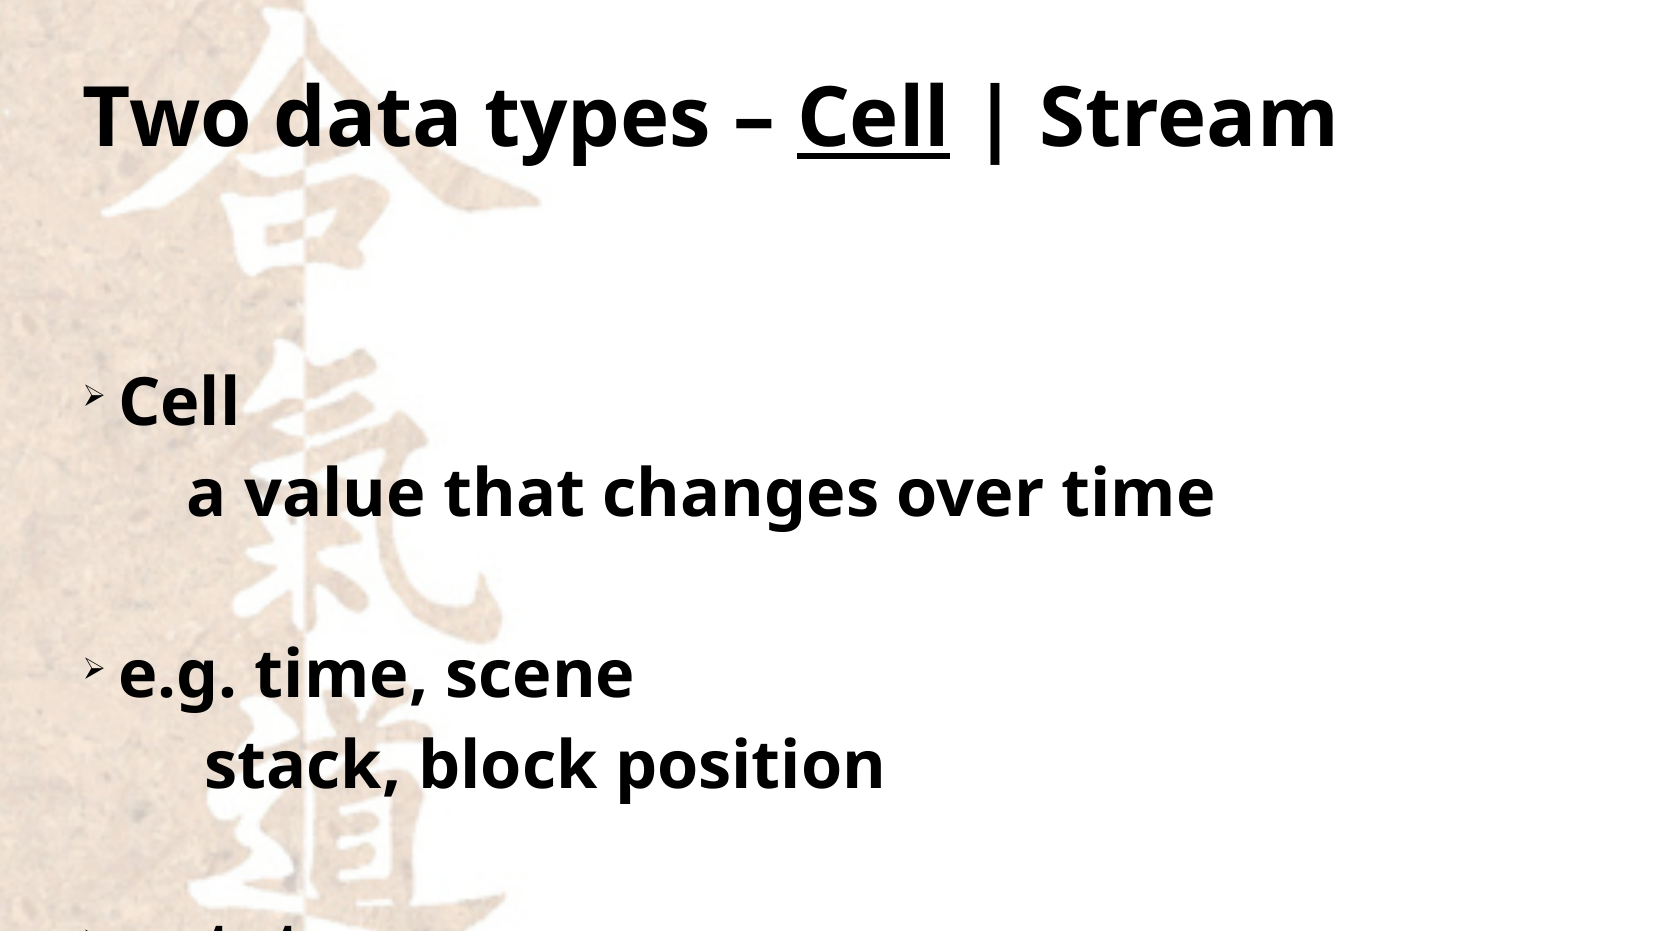

# Two data types – Cell | Stream
Cell
 a value that changes over time
e.g. time, scene
 stack, block position
= state